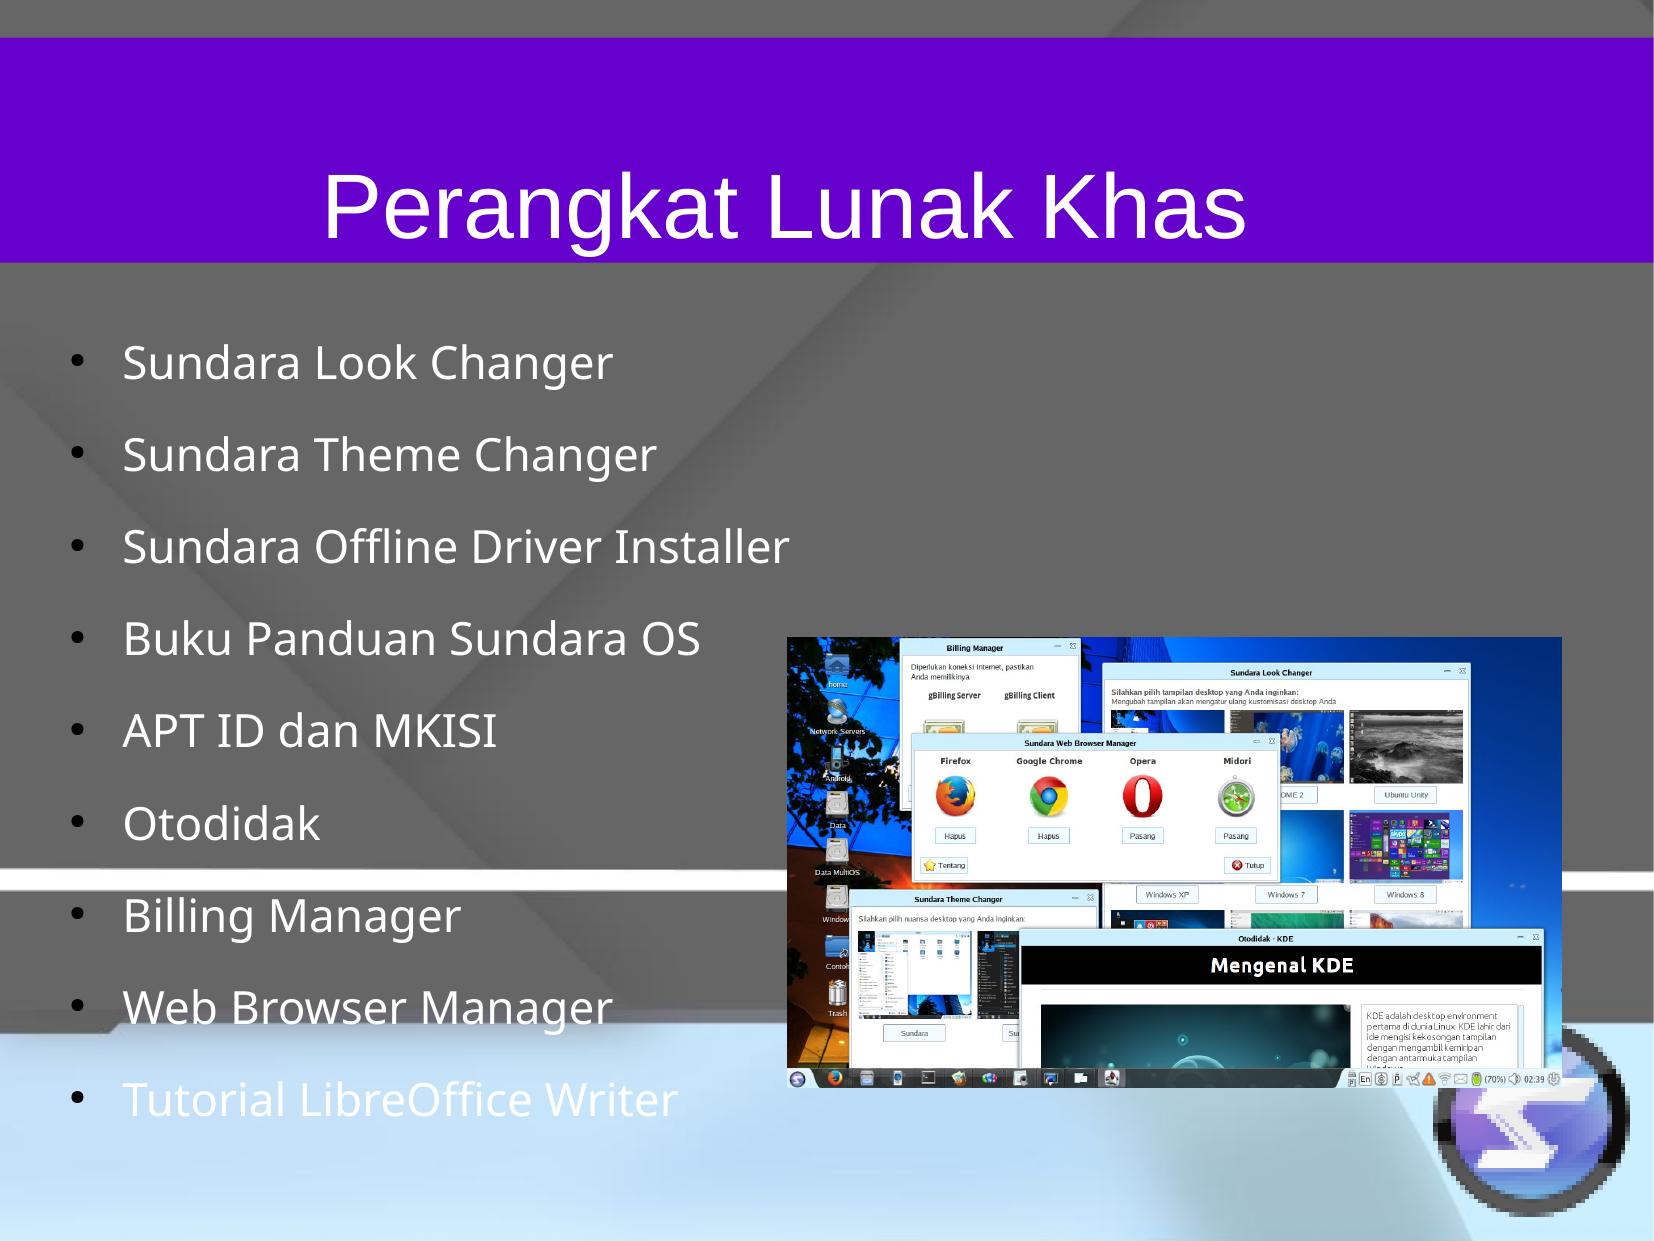

# Perangkat Lunak Khas
Sundara Look Changer
Sundara Theme Changer
Sundara Offline Driver Installer
Buku Panduan Sundara OS
APT ID dan MKISI
Otodidak
Billing Manager
Web Browser Manager
Tutorial LibreOffice Writer